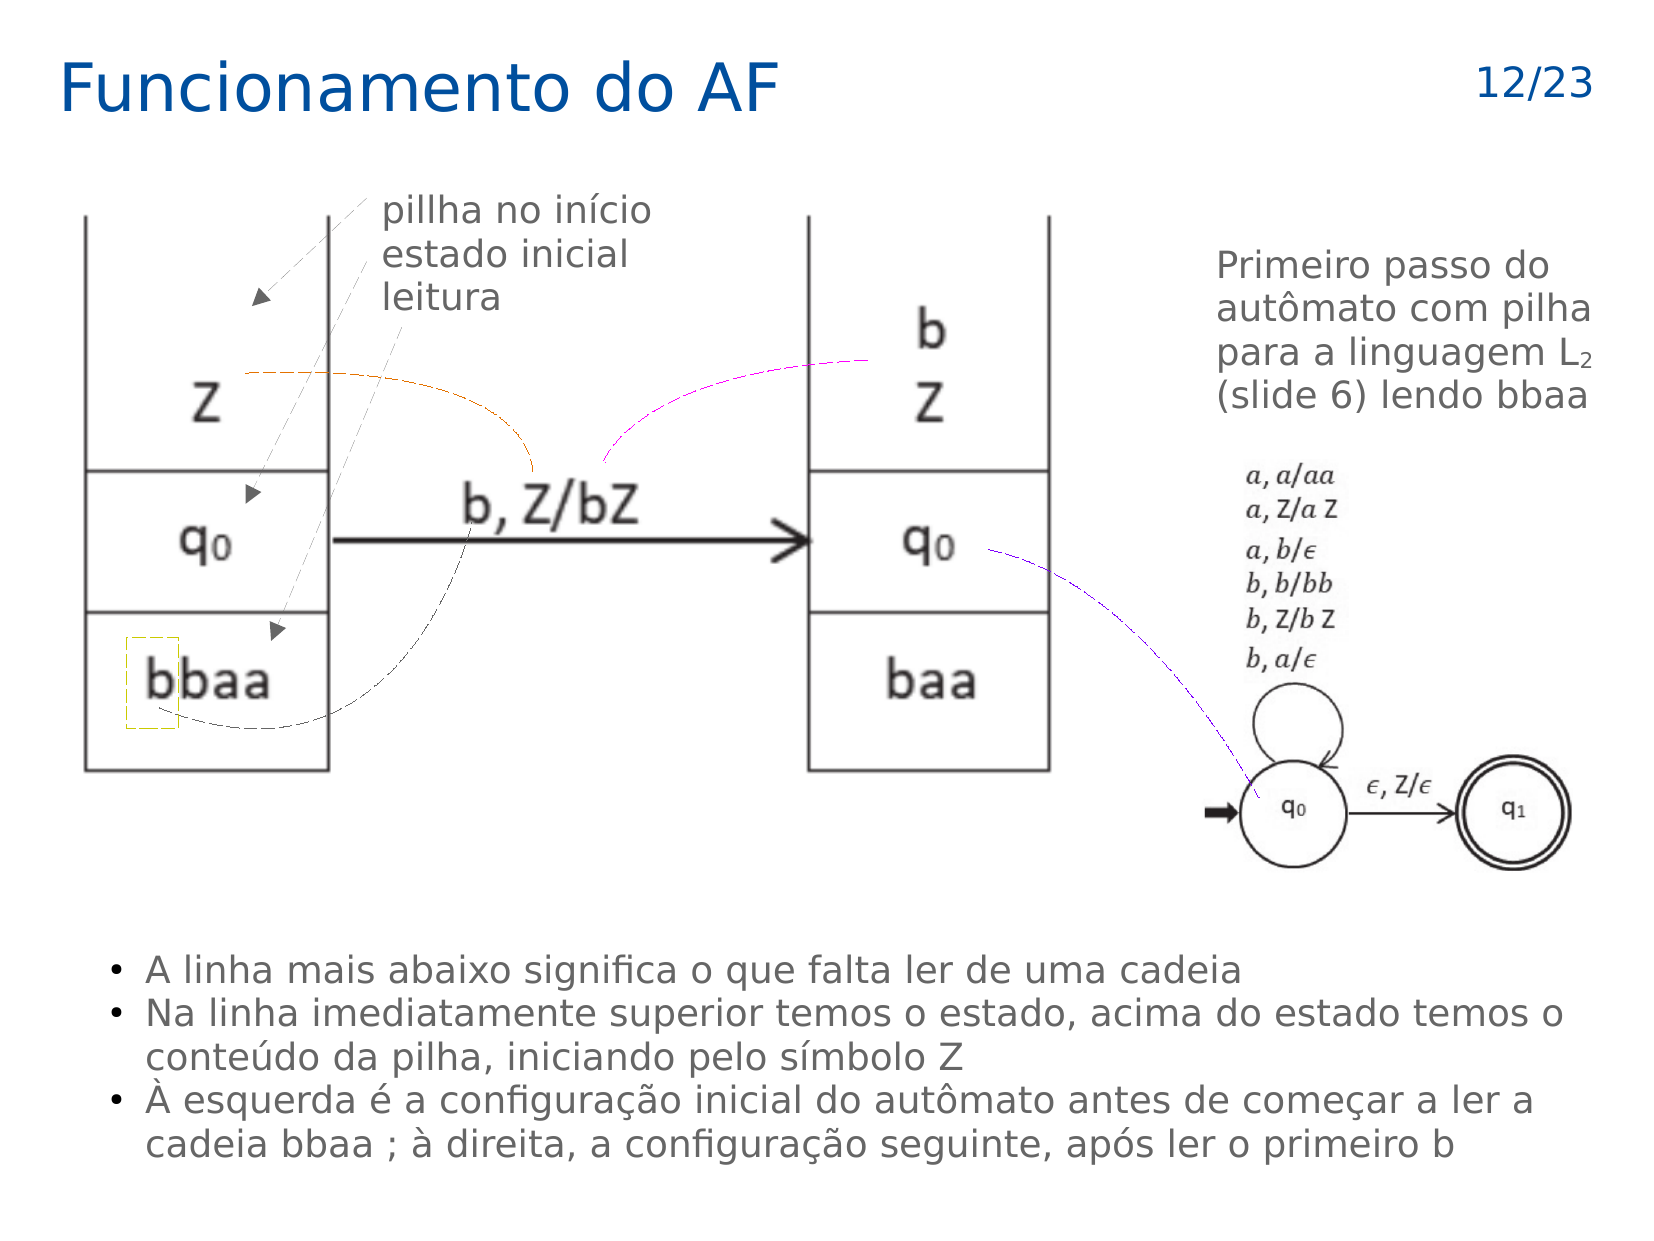

# Funcionamento do AF
12
pillha no início
estado inicial
leitura
Primeiro passo do autômato com pilha para a linguagem L2 (slide 6) lendo bbaa
A linha mais abaixo significa o que falta ler de uma cadeia
Na linha imediatamente superior temos o estado, acima do estado temos o conteúdo da pilha, iniciando pelo símbolo Z
À esquerda é a configuração inicial do autômato antes de começar a ler a cadeia bbaa ; à direita, a configuração seguinte, após ler o primeiro b